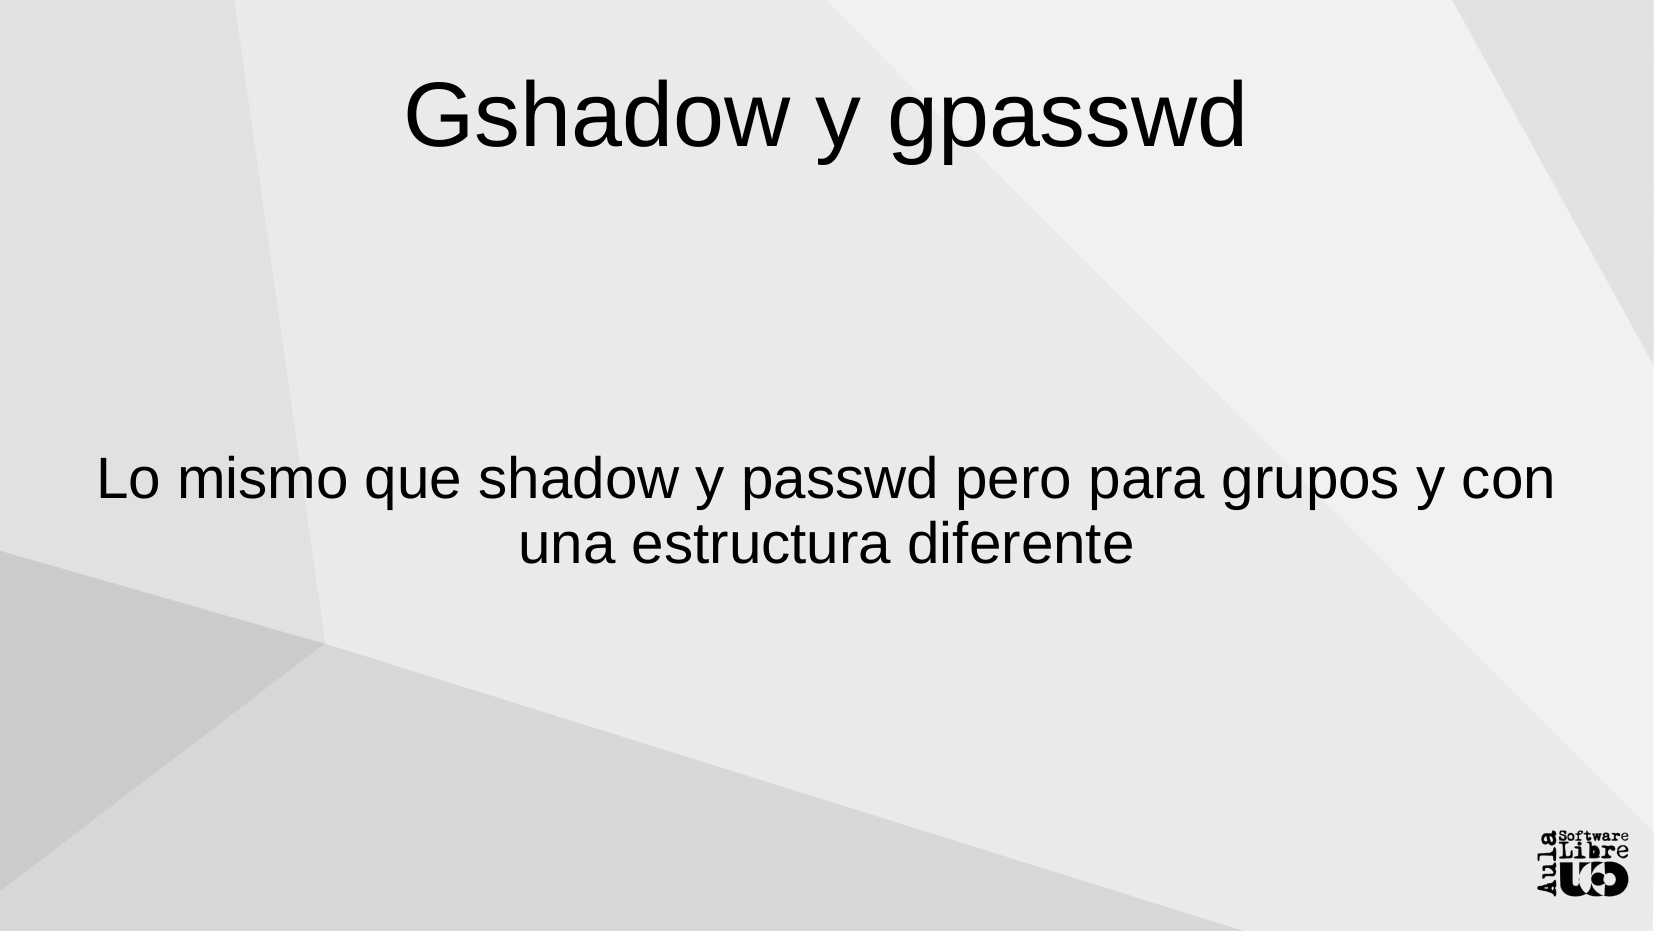

# Gshadow y gpasswd
Lo mismo que shadow y passwd pero para grupos y con una estructura diferente